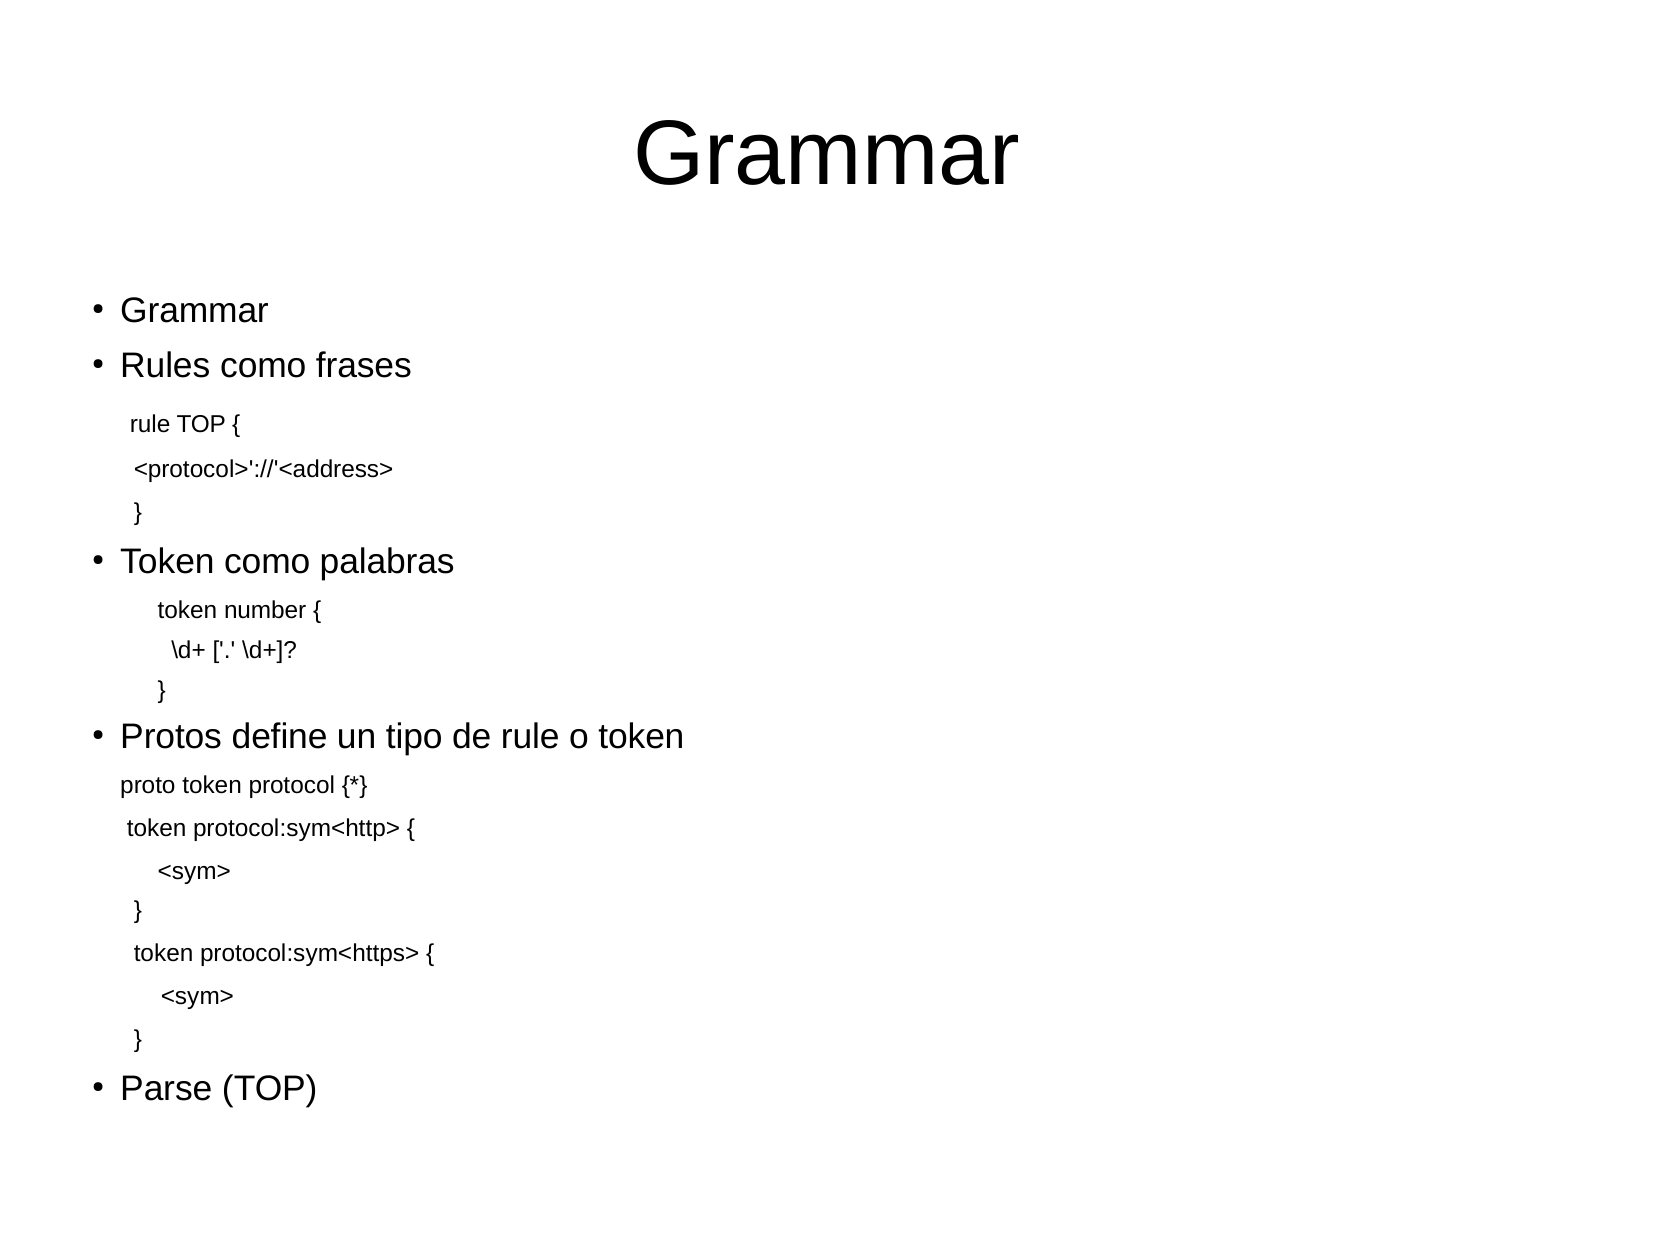

# Grammar
Grammar
Rules como frases
 rule TOP {
 <protocol>'://'<address>
 }
Token como palabras
token number {
 \d+ ['.' \d+]?
}
Protos define un tipo de rule o token
proto token protocol {*}
 token protocol:sym<http> {
<sym>
 }
 token protocol:sym<https> {
 <sym>
 }
Parse (TOP)